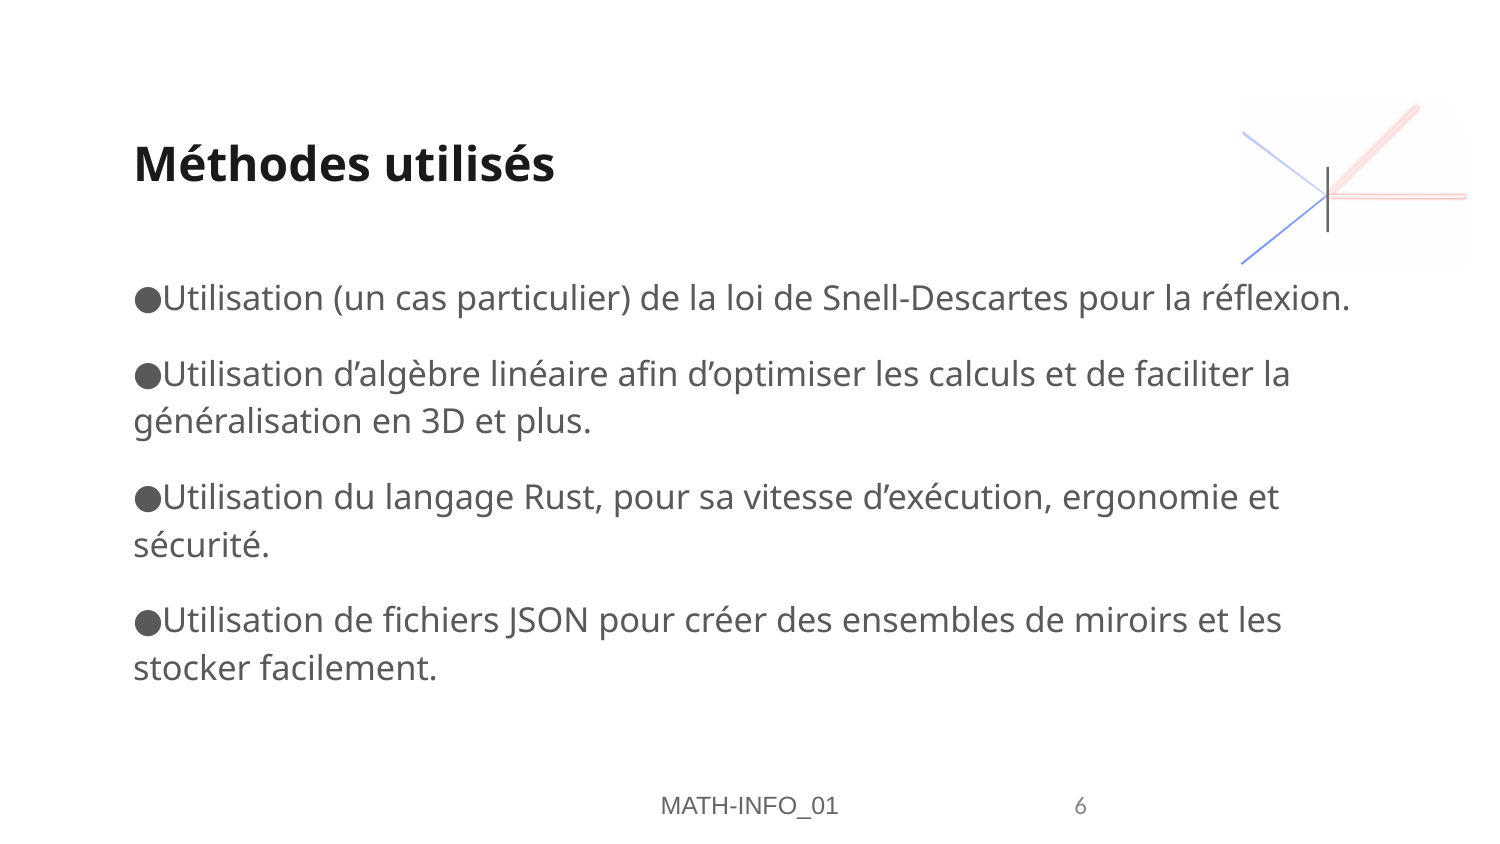

# Méthodes utilisés
Utilisation (un cas particulier) de la loi de Snell-Descartes pour la réflexion.
Utilisation d’algèbre linéaire afin d’optimiser les calculs et de faciliter la généralisation en 3D et plus.
Utilisation du langage Rust, pour sa vitesse d’exécution, ergonomie et sécurité.
Utilisation de fichiers JSON pour créer des ensembles de miroirs et les stocker facilement.
MATH-INFO_01